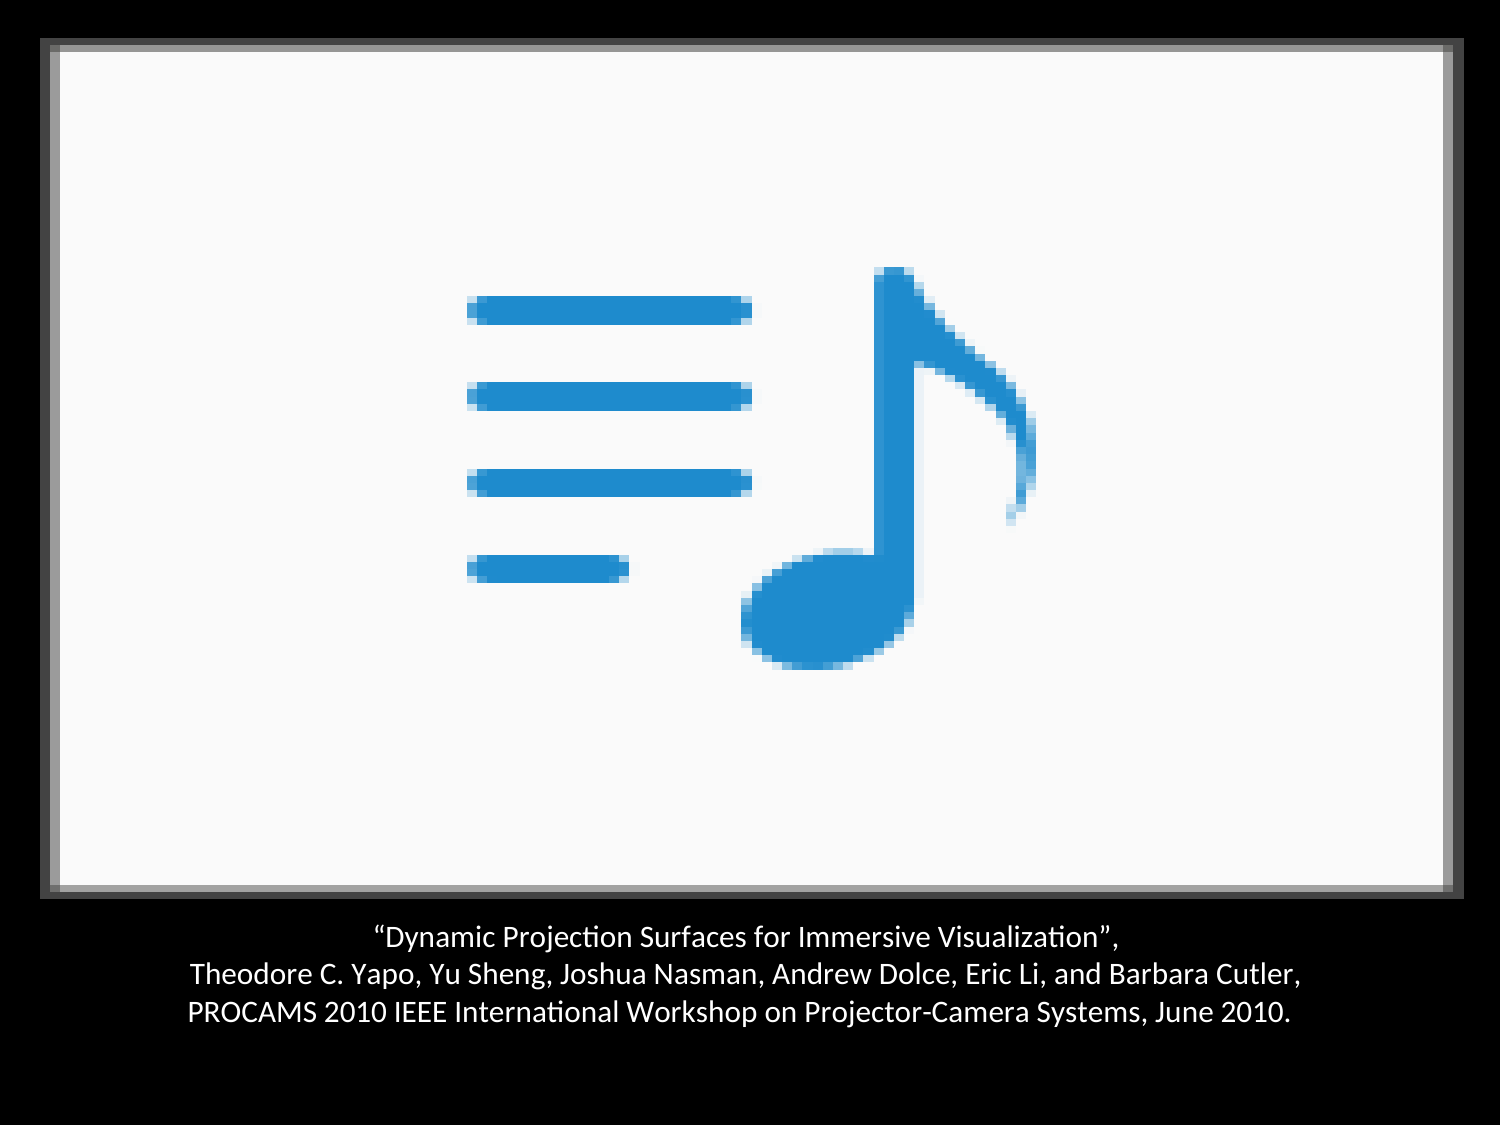

“Dynamic Projection Surfaces for Immersive Visualization”,
Theodore C. Yapo, Yu Sheng, Joshua Nasman, Andrew Dolce, Eric Li, and Barbara Cutler,
PROCAMS 2010 IEEE International Workshop on Projector-Camera Systems, June 2010.